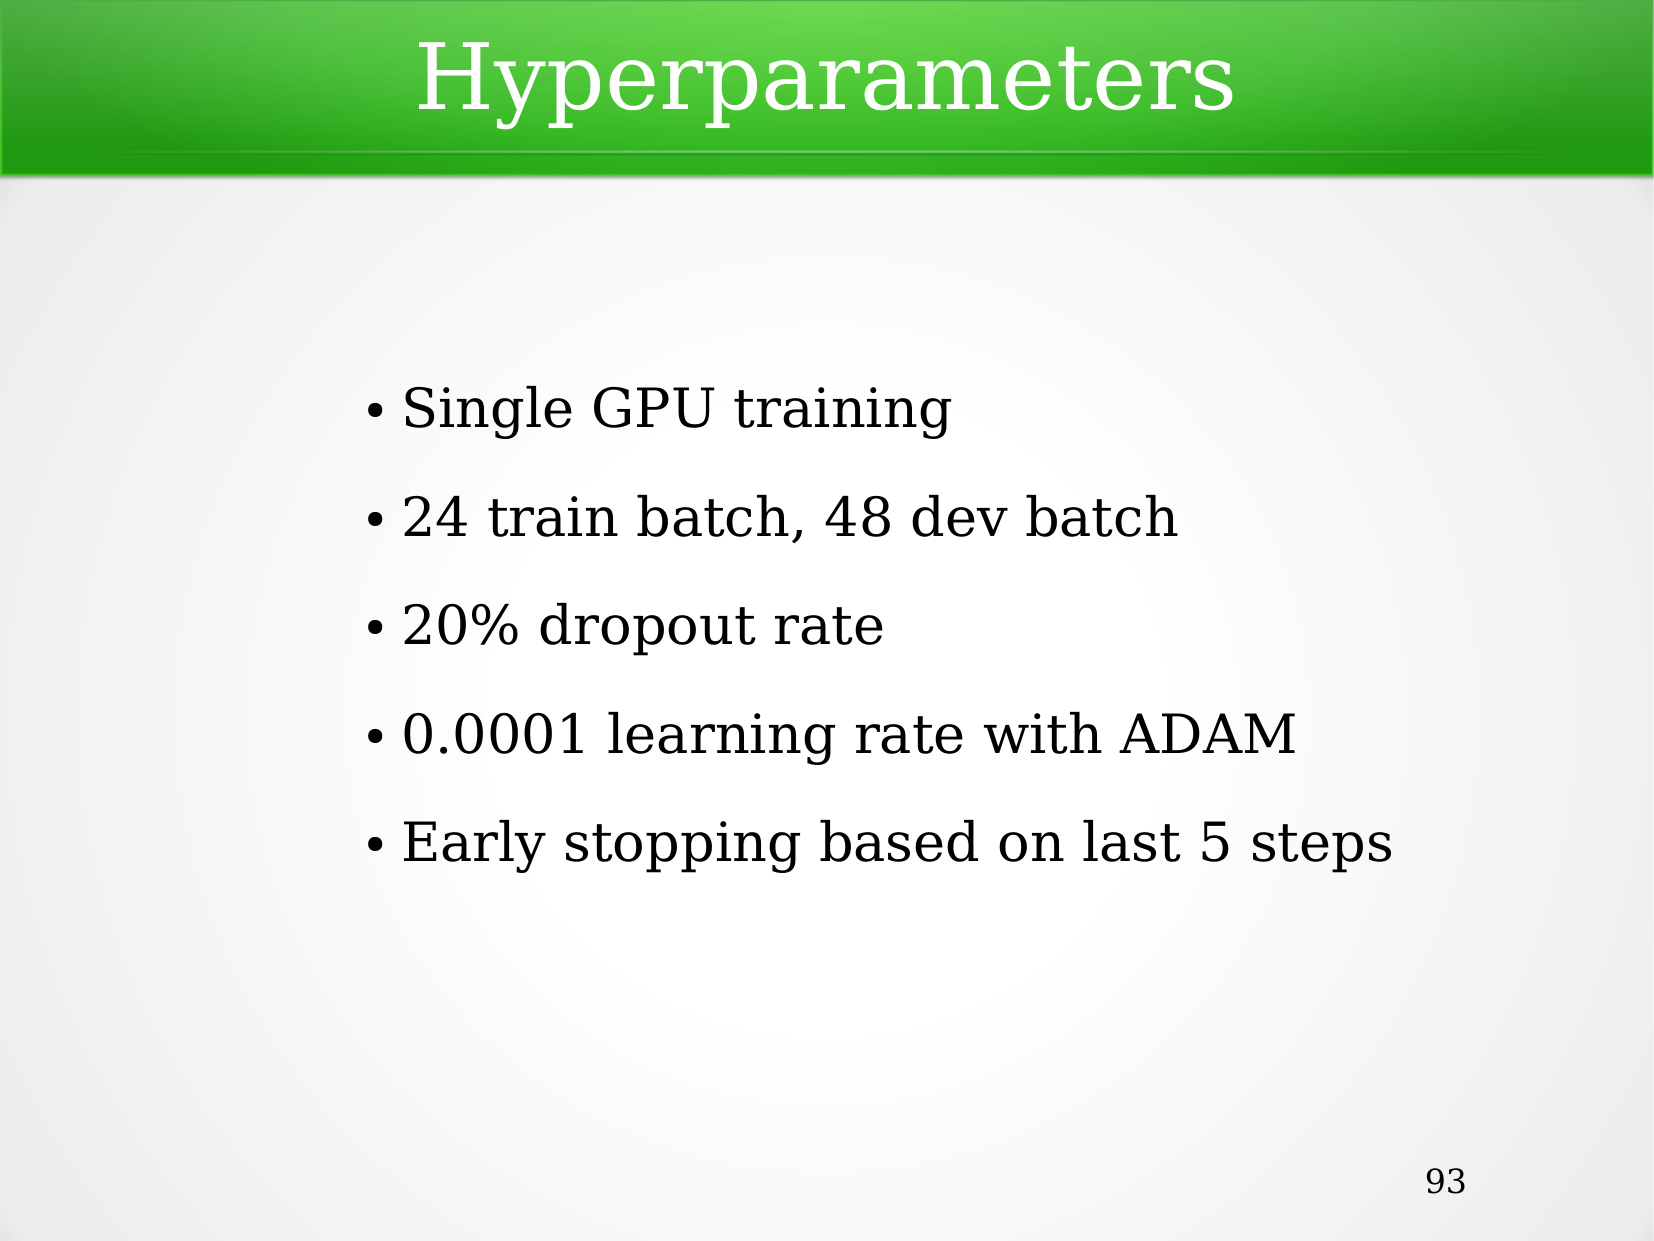

# Hyperparameters
Single GPU training
24 train batch, 48 dev batch
20% dropout rate
0.0001 learning rate with ADAM
Early stopping based on last 5 steps